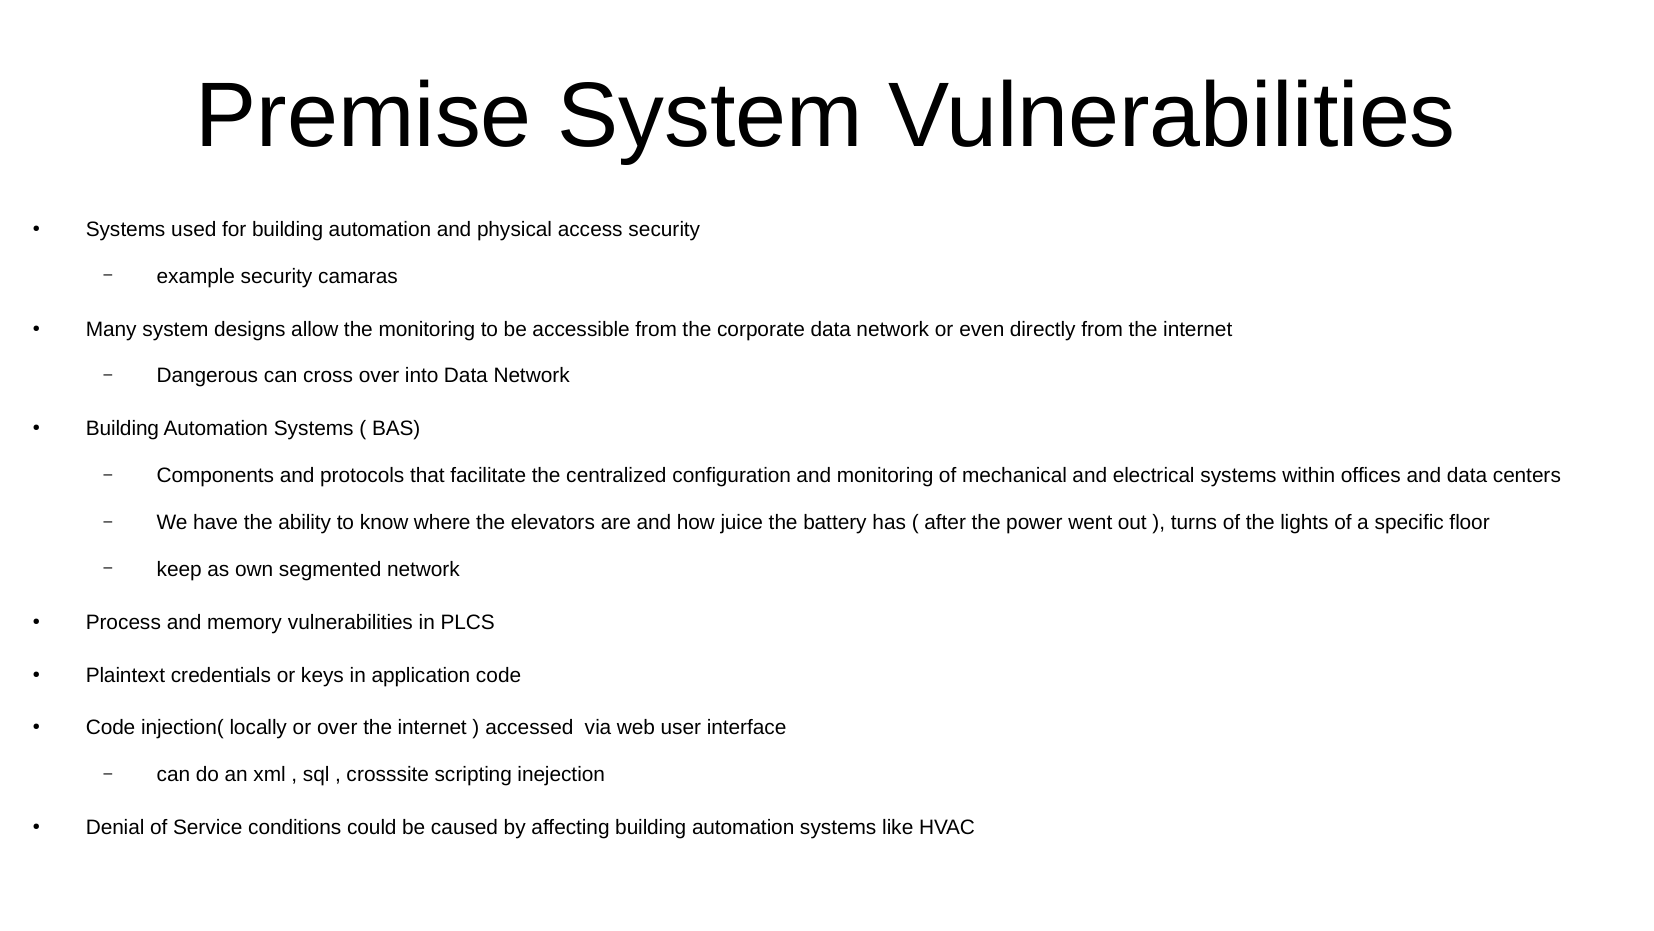

# Premise System Vulnerabilities
Systems used for building automation and physical access security
example security camaras
Many system designs allow the monitoring to be accessible from the corporate data network or even directly from the internet
Dangerous can cross over into Data Network
Building Automation Systems ( BAS)
Components and protocols that facilitate the centralized configuration and monitoring of mechanical and electrical systems within offices and data centers
We have the ability to know where the elevators are and how juice the battery has ( after the power went out ), turns of the lights of a specific floor
keep as own segmented network
Process and memory vulnerabilities in PLCS
Plaintext credentials or keys in application code
Code injection( locally or over the internet ) accessed via web user interface
can do an xml , sql , crosssite scripting inejection
Denial of Service conditions could be caused by affecting building automation systems like HVAC